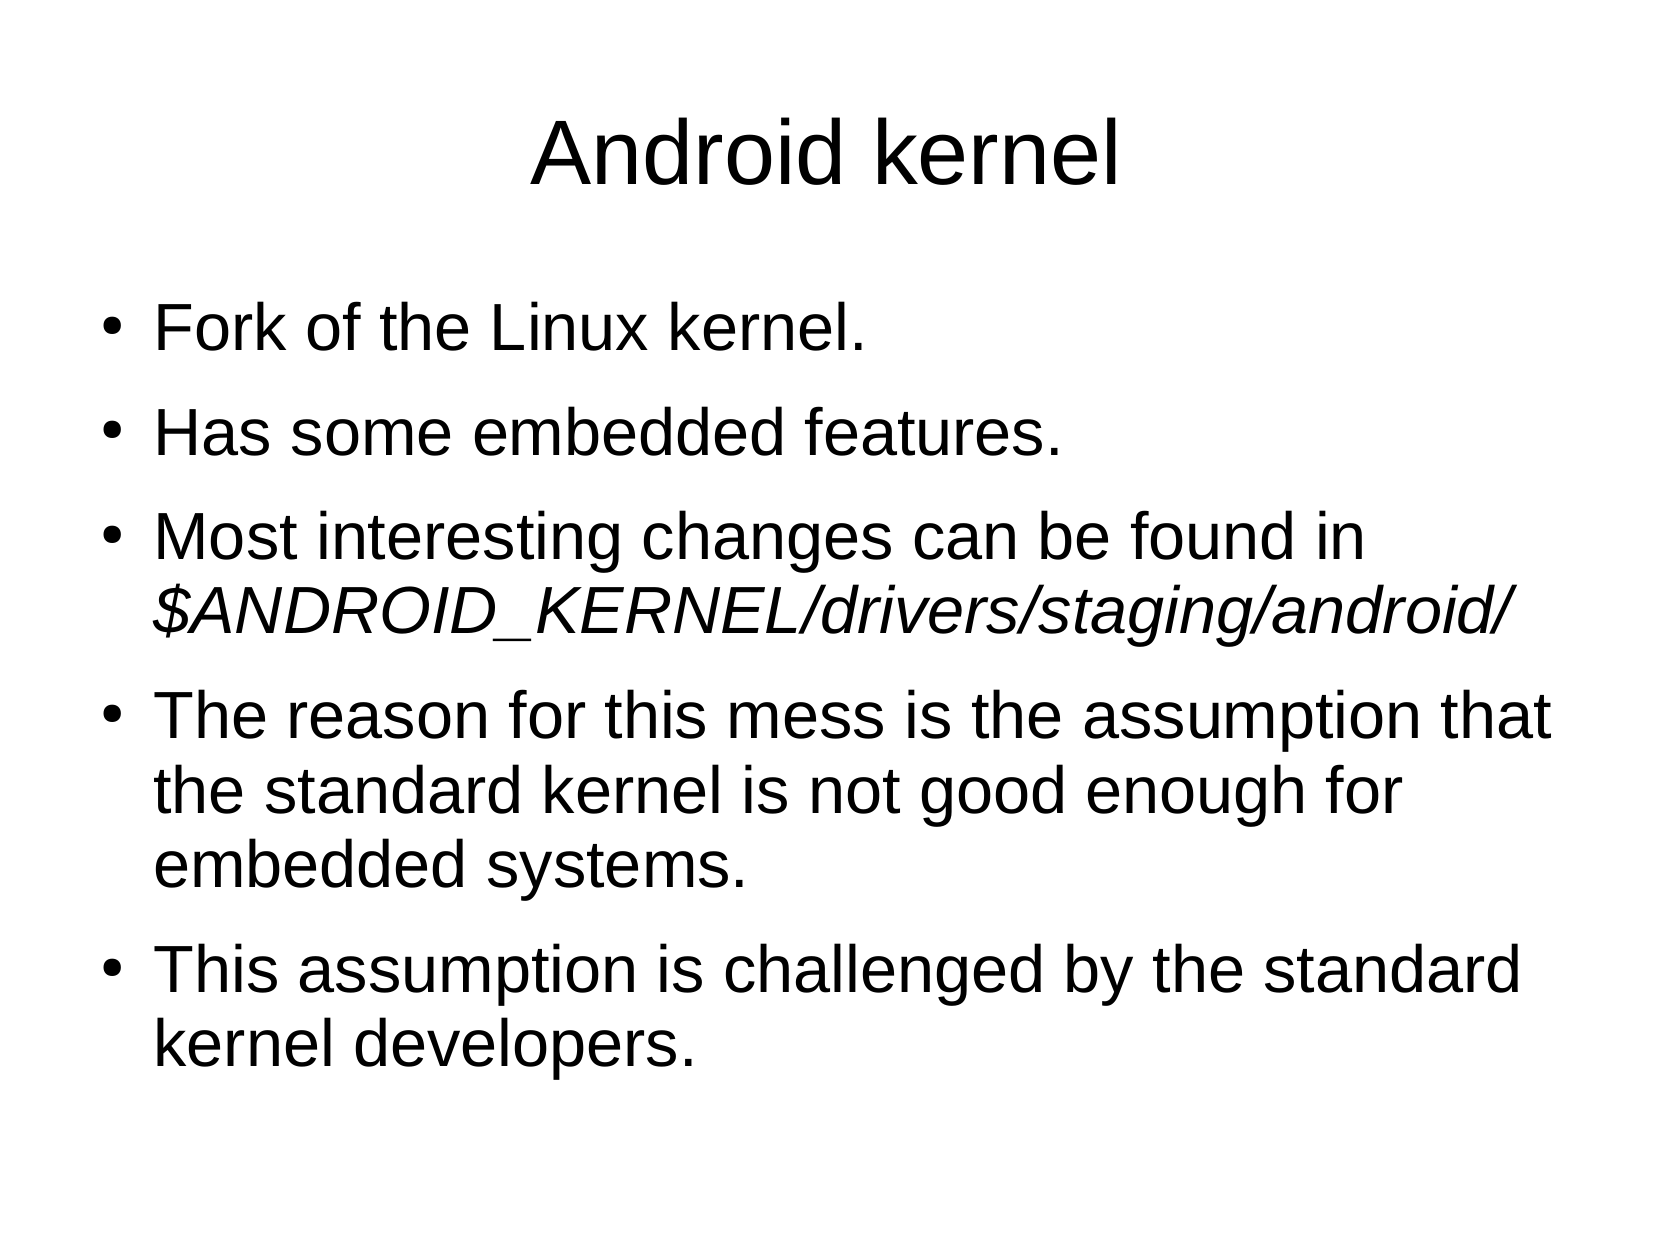

# Android kernel
Fork of the Linux kernel.
Has some embedded features.
Most interesting changes can be found in $ANDROID_KERNEL/drivers/staging/android/
The reason for this mess is the assumption that the standard kernel is not good enough for embedded systems.
This assumption is challenged by the standard kernel developers.